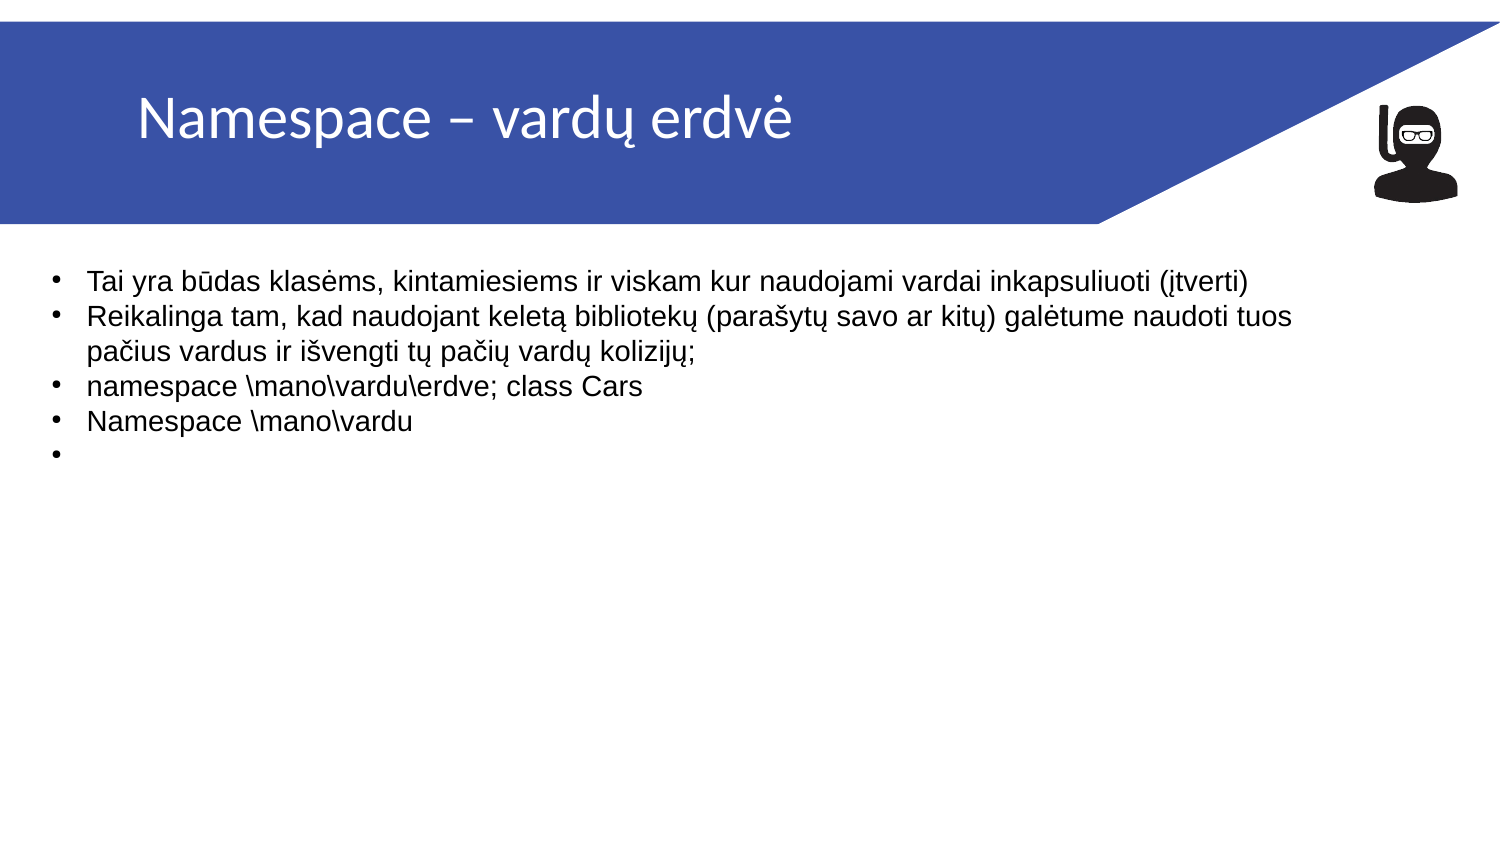

# Namespace – vardų erdvė
Tai yra būdas klasėms, kintamiesiems ir viskam kur naudojami vardai inkapsuliuoti (įtverti)
Reikalinga tam, kad naudojant keletą bibliotekų (parašytų savo ar kitų) galėtume naudoti tuos pačius vardus ir išvengti tų pačių vardų kolizijų;
namespace \mano\vardu\erdve; class Cars
Namespace \mano\vardu